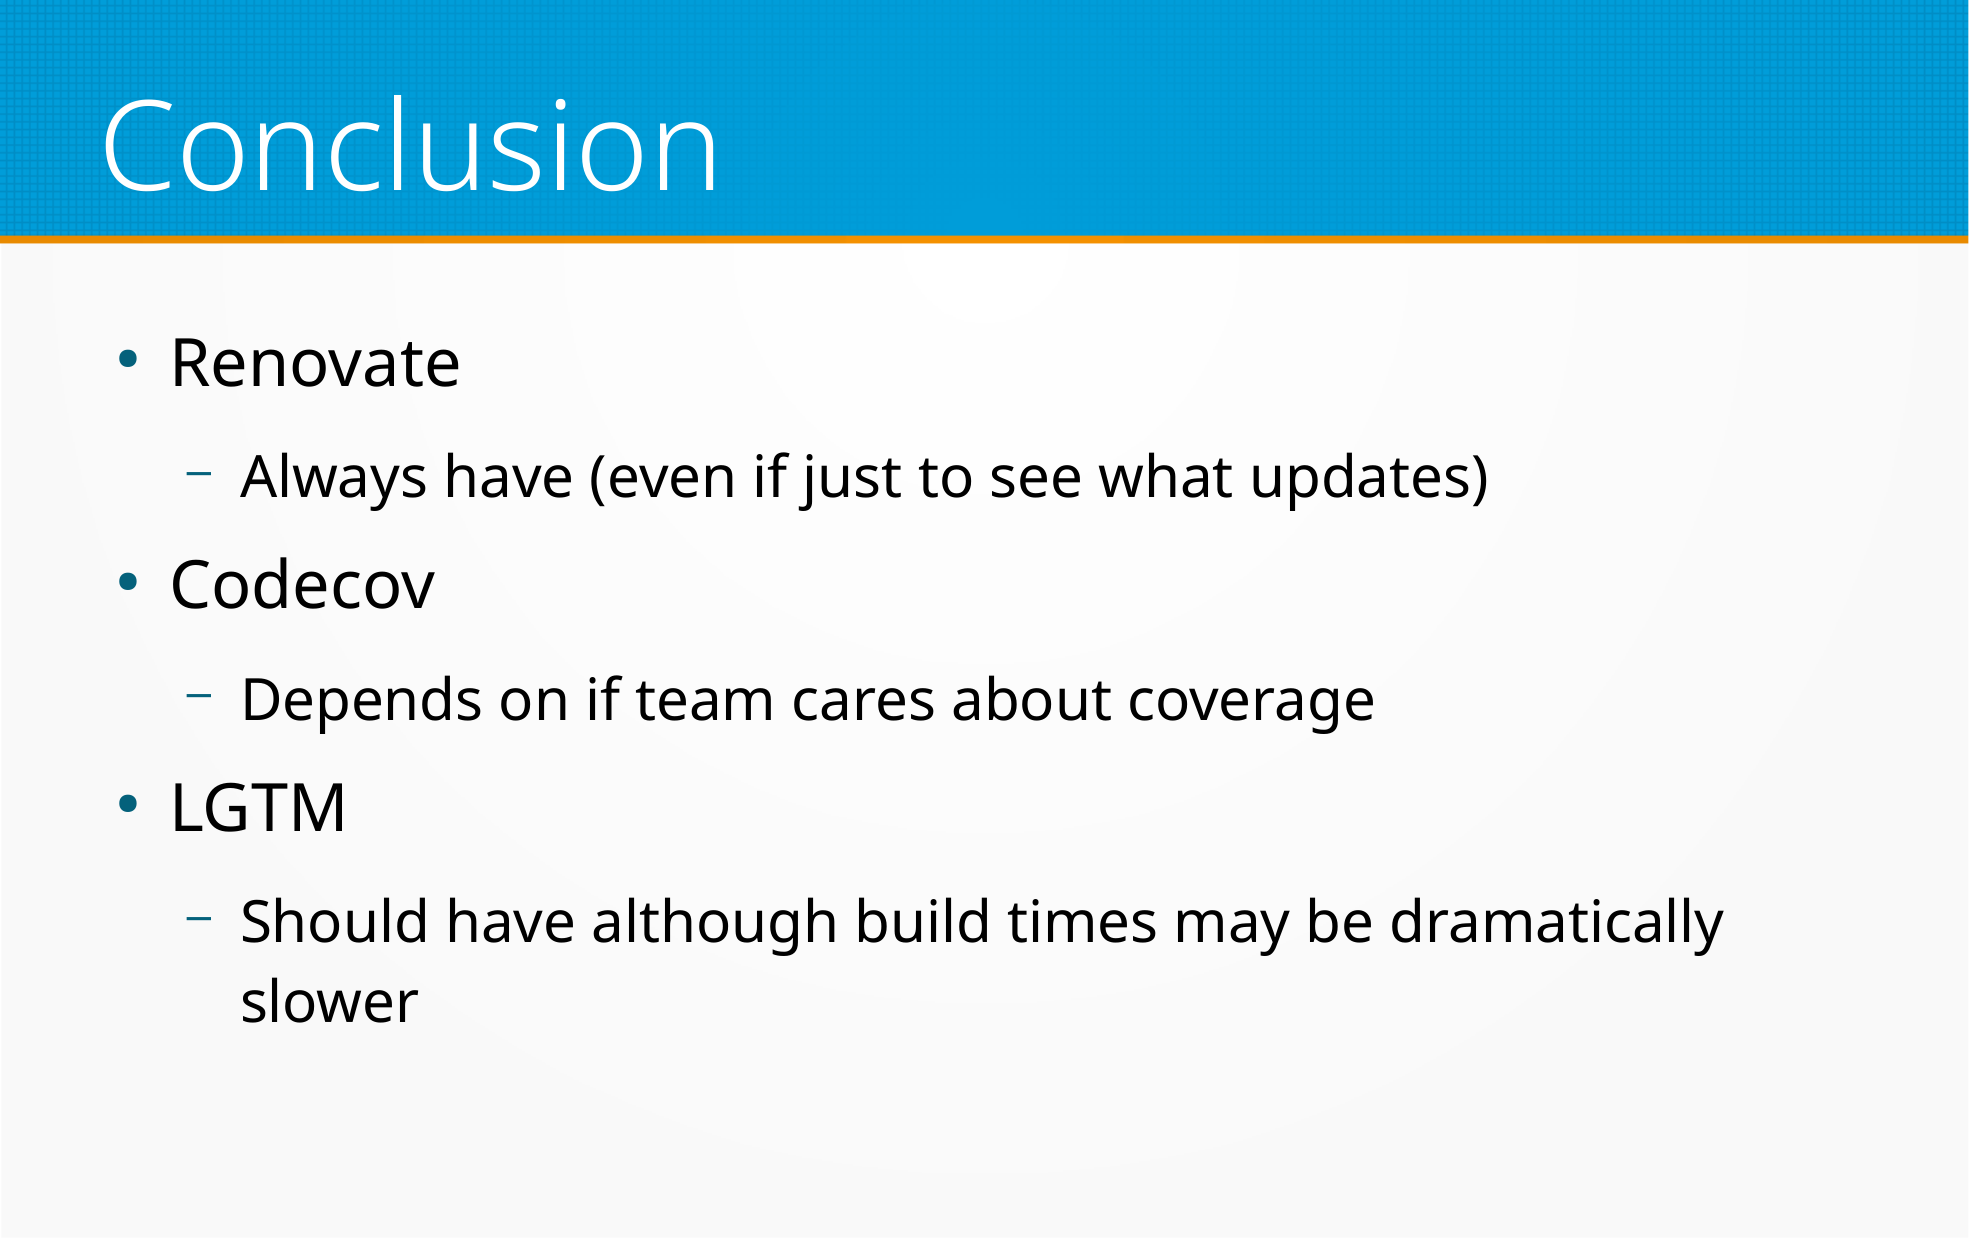

# Conclusion
Renovate
Always have (even if just to see what updates)
Codecov
Depends on if team cares about coverage
LGTM
Should have although build times may be dramatically slower